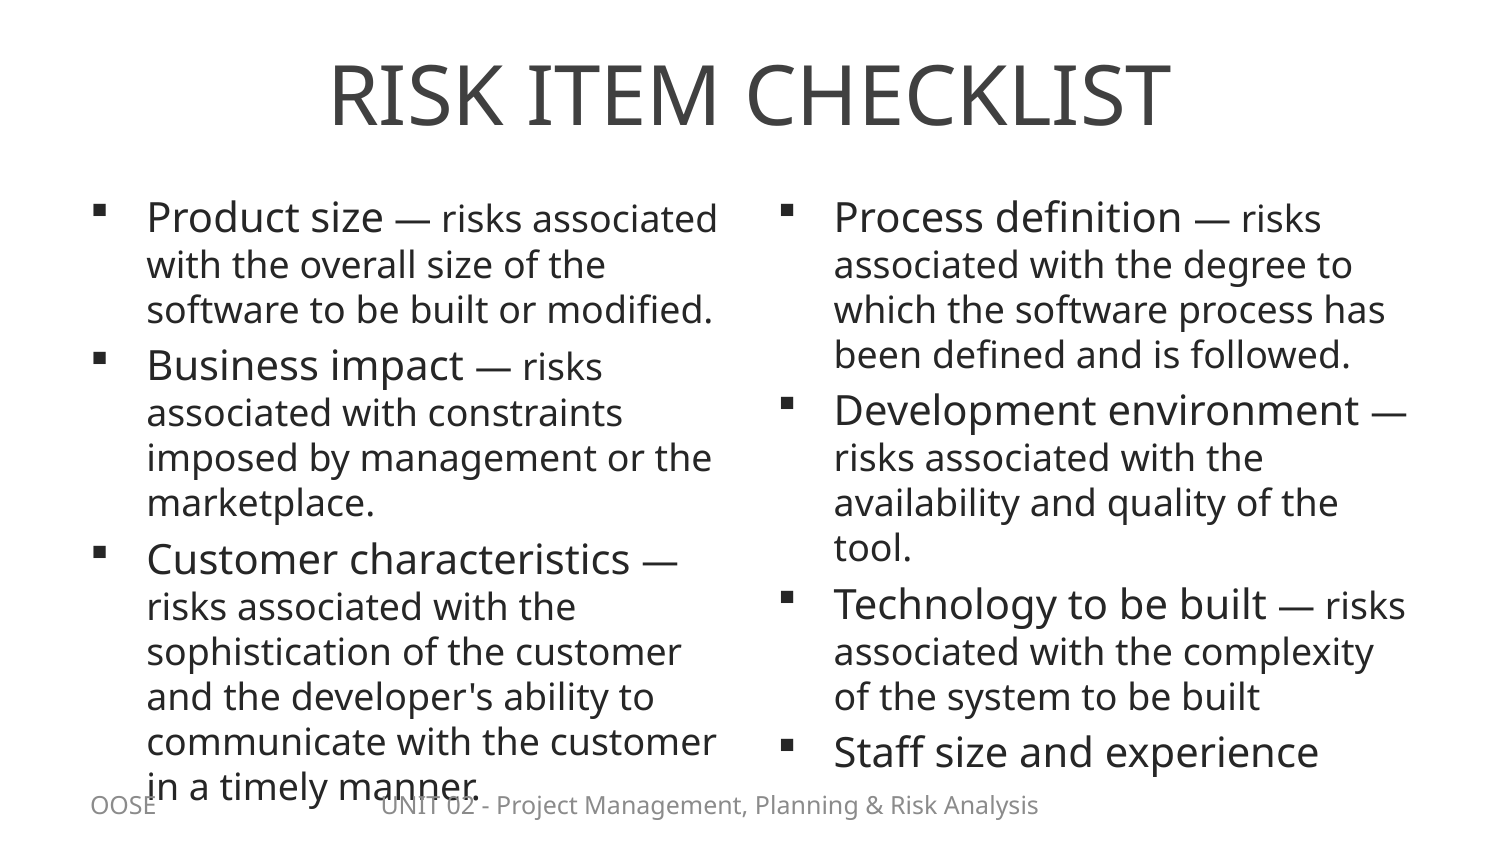

# Risk item checklist
Product size — risks associated with the overall size of the software to be built or modified.
Business impact — risks associated with constraints imposed by management or the marketplace.
Customer characteristics —risks associated with the sophistication of the customer and the developer's ability to communicate with the customer in a timely manner.
Process definition — risks associated with the degree to which the software process has been defined and is followed.
Development environment — risks associated with the availability and quality of the tool.
Technology to be built — risks associated with the complexity of the system to be built
Staff size and experience
OOSE
UNIT 02 - Project Management, Planning & Risk Analysis